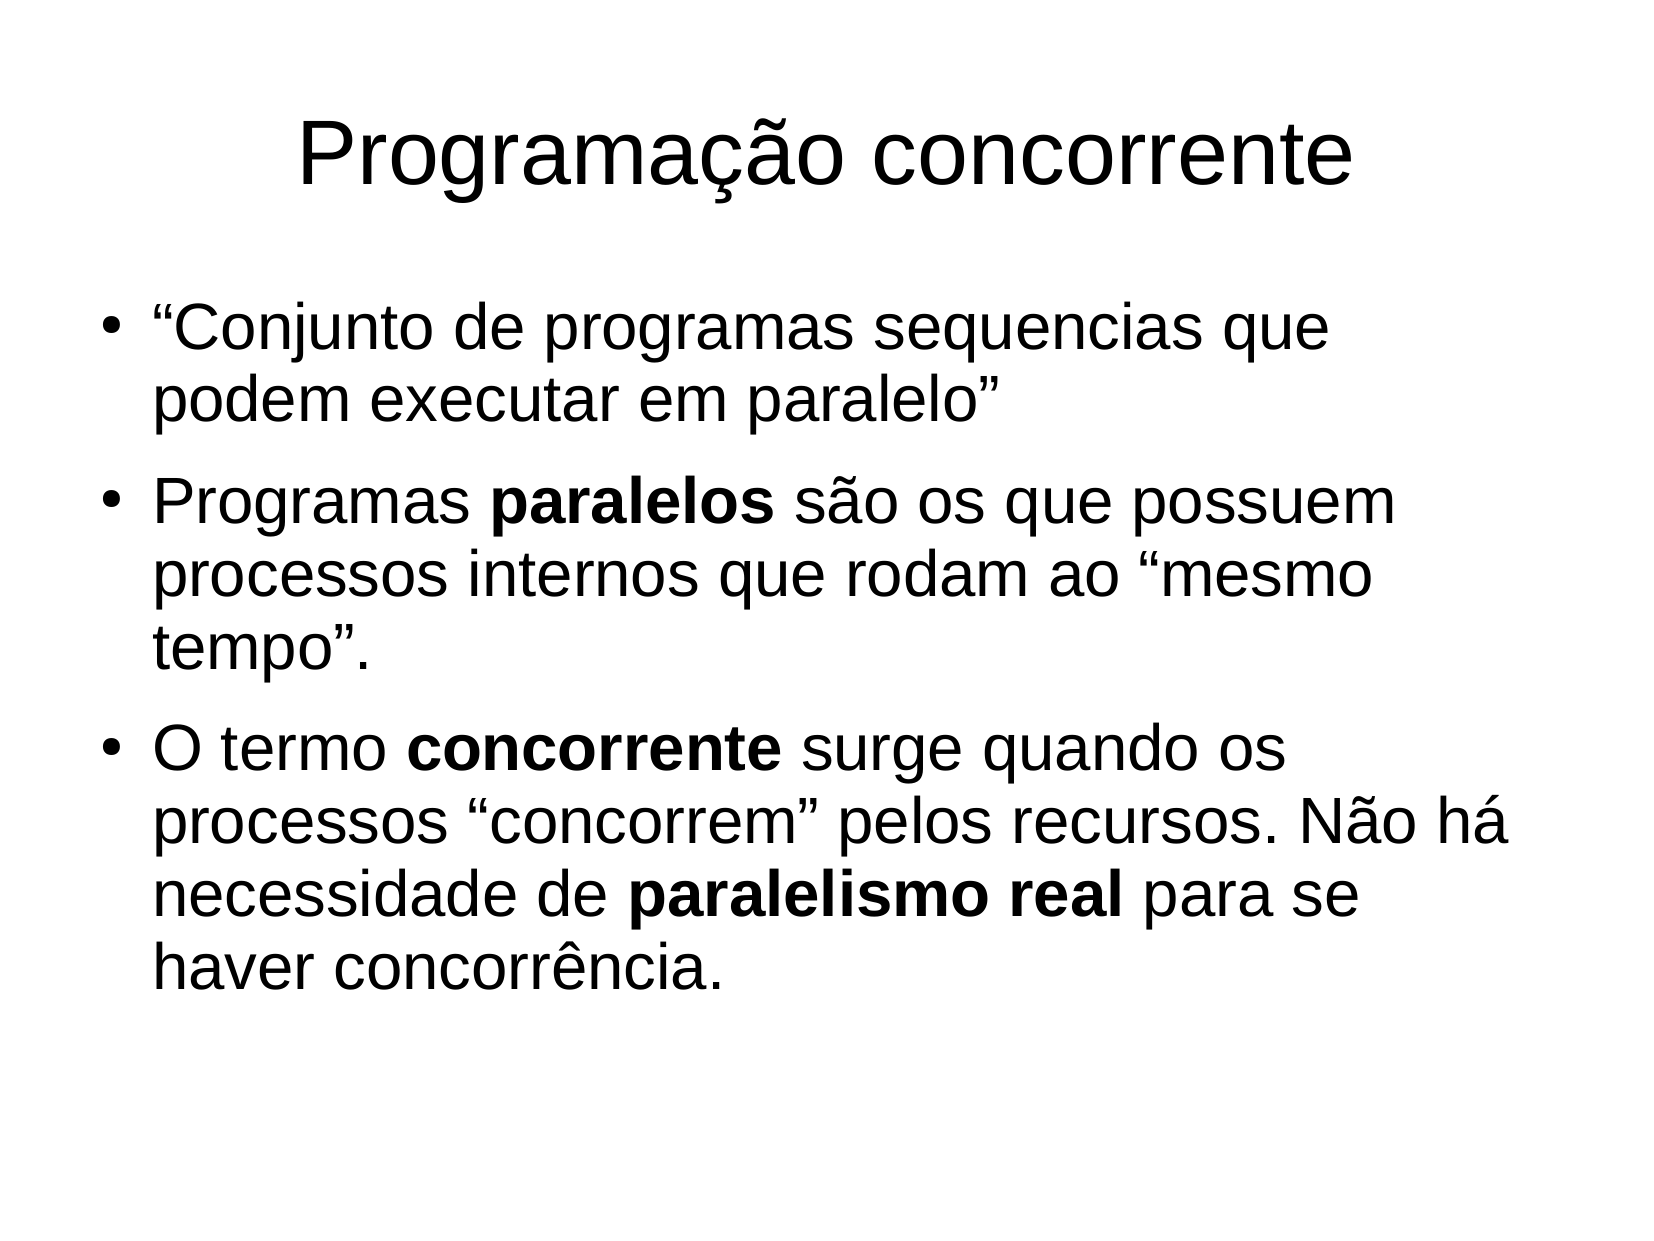

# Programação concorrente
“Conjunto de programas sequencias que podem executar em paralelo”
Programas paralelos são os que possuem processos internos que rodam ao “mesmo tempo”.
O termo concorrente surge quando os processos “concorrem” pelos recursos. Não há necessidade de paralelismo real para se haver concorrência.